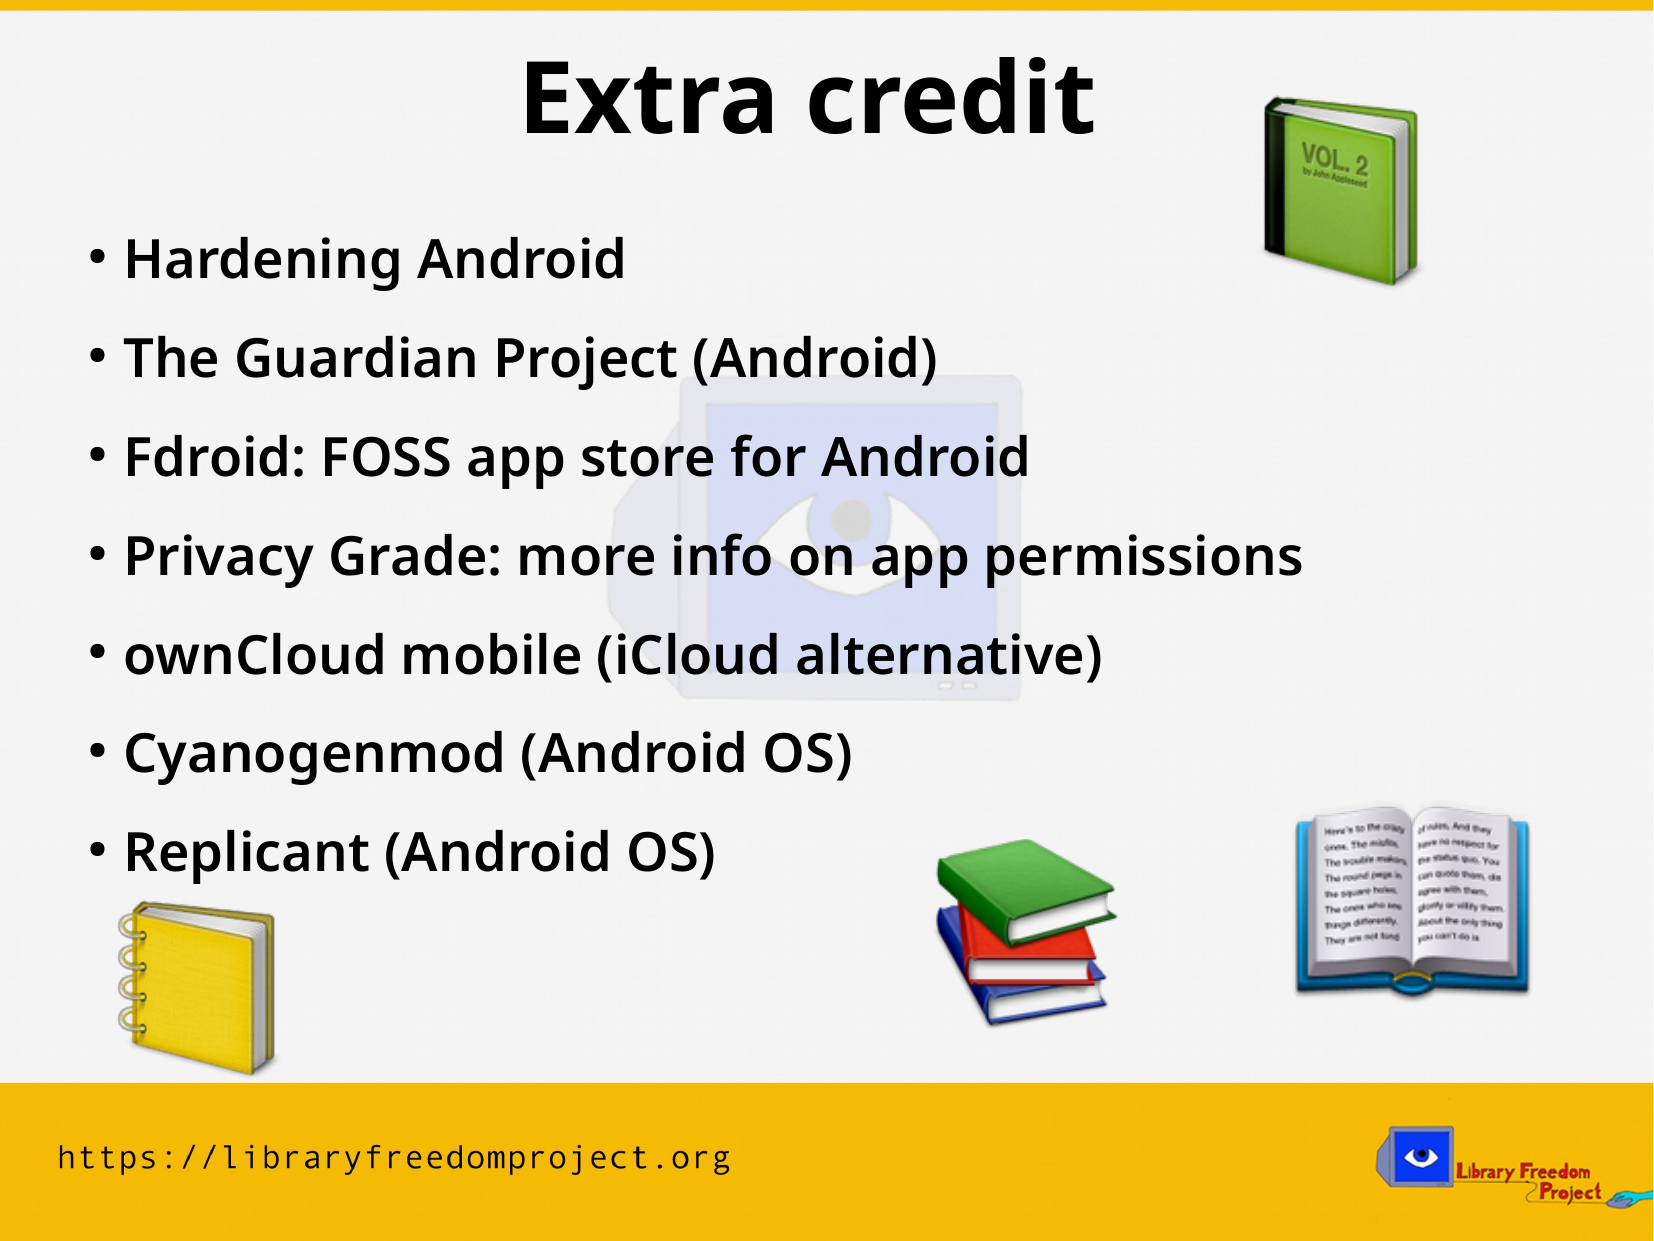

Extra credit
#
Hardening Android
The Guardian Project (Android)
Fdroid: FOSS app store for Android
Privacy Grade: more info on app permissions
ownCloud mobile (iCloud alternative)
Cyanogenmod (Android OS)
Replicant (Android OS)